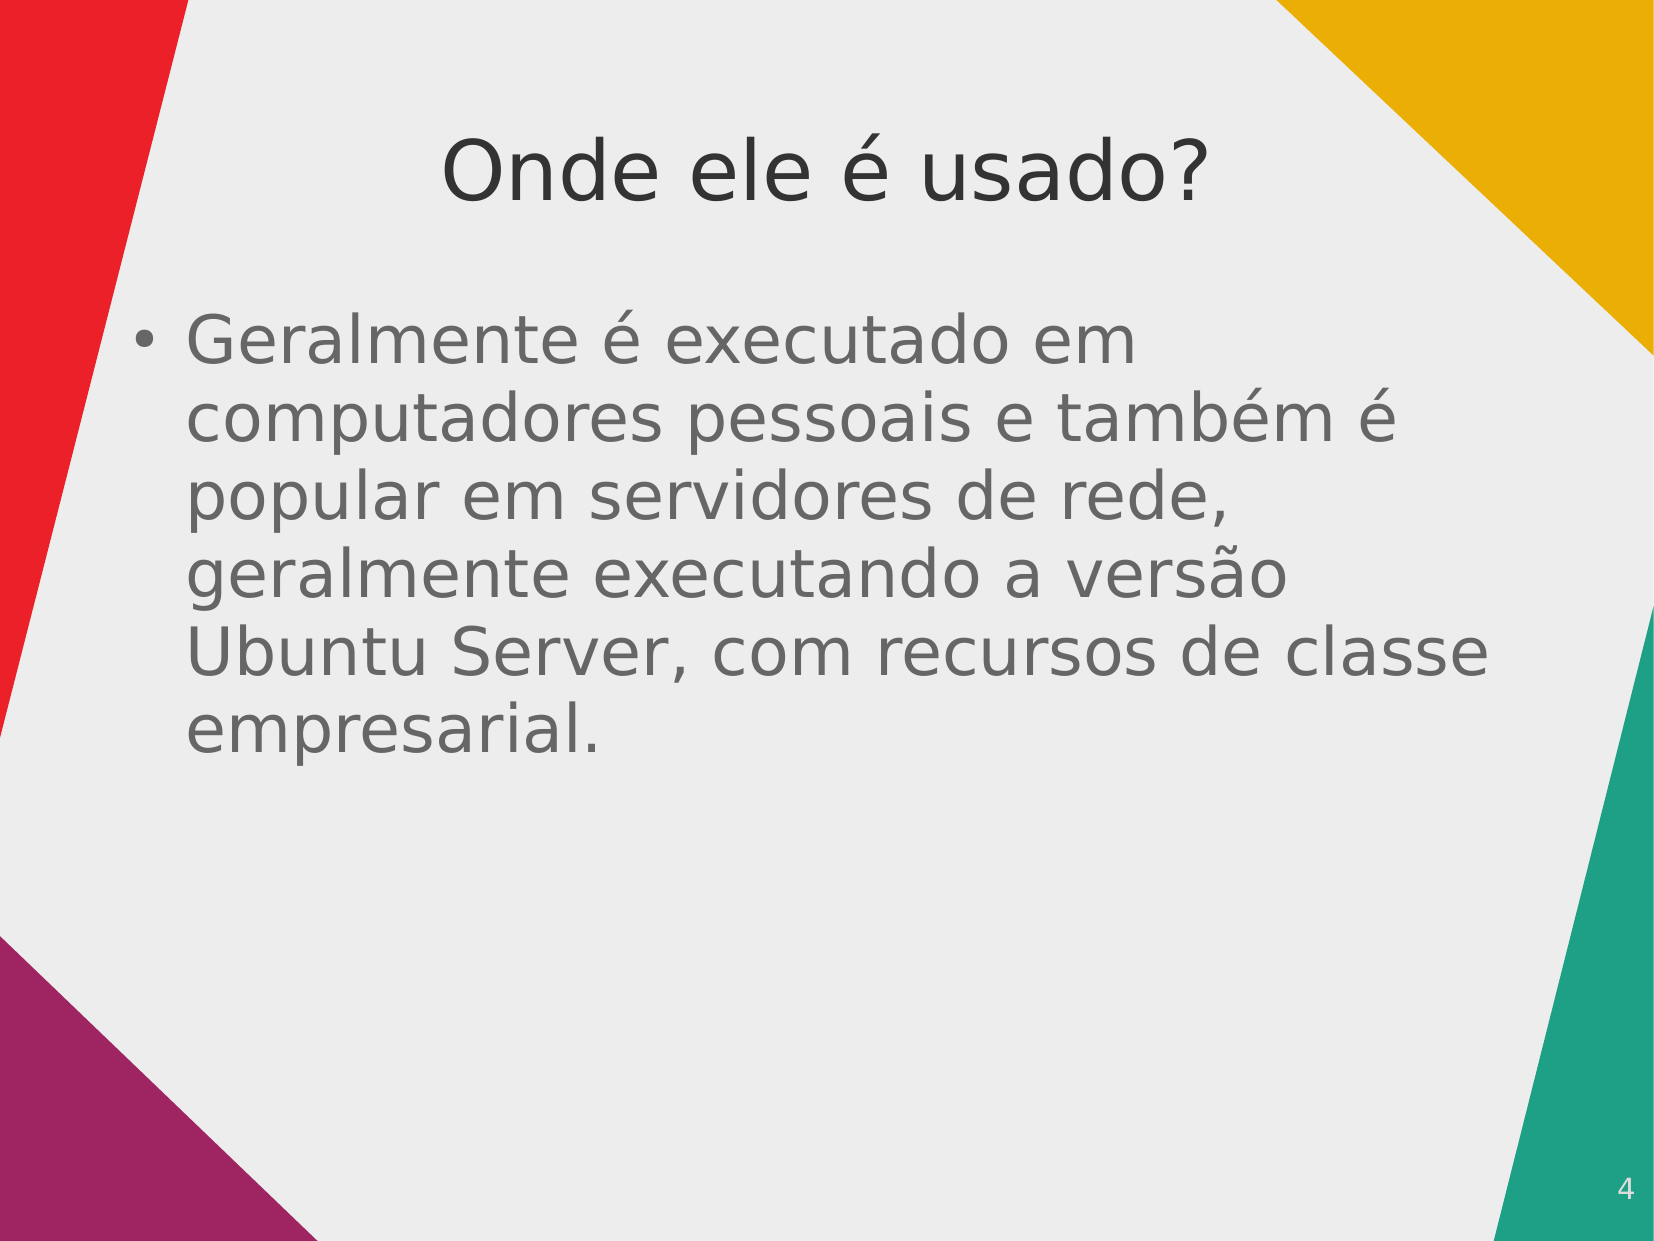

# Onde ele é usado?
Geralmente é executado em computadores pessoais e também é popular em servidores de rede, geralmente executando a versão Ubuntu Server, com recursos de classe empresarial.
4